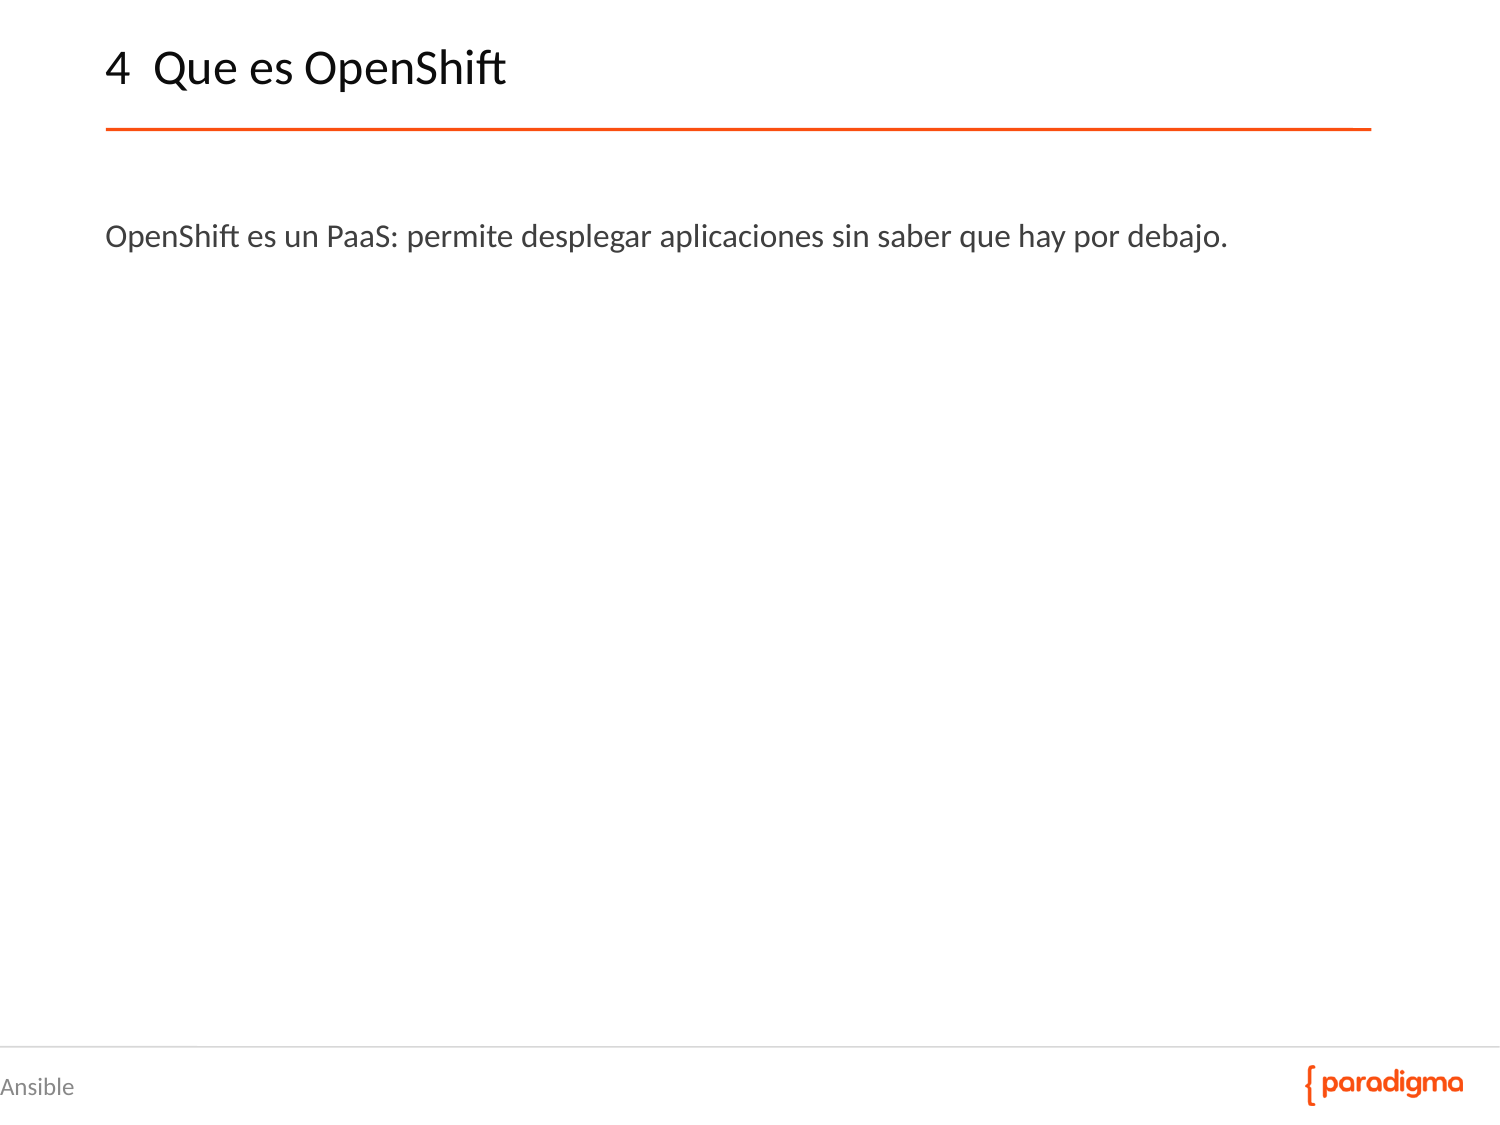

4 Que es OpenShift
OpenShift es un PaaS: permite desplegar aplicaciones sin saber que hay por debajo.
Ansible